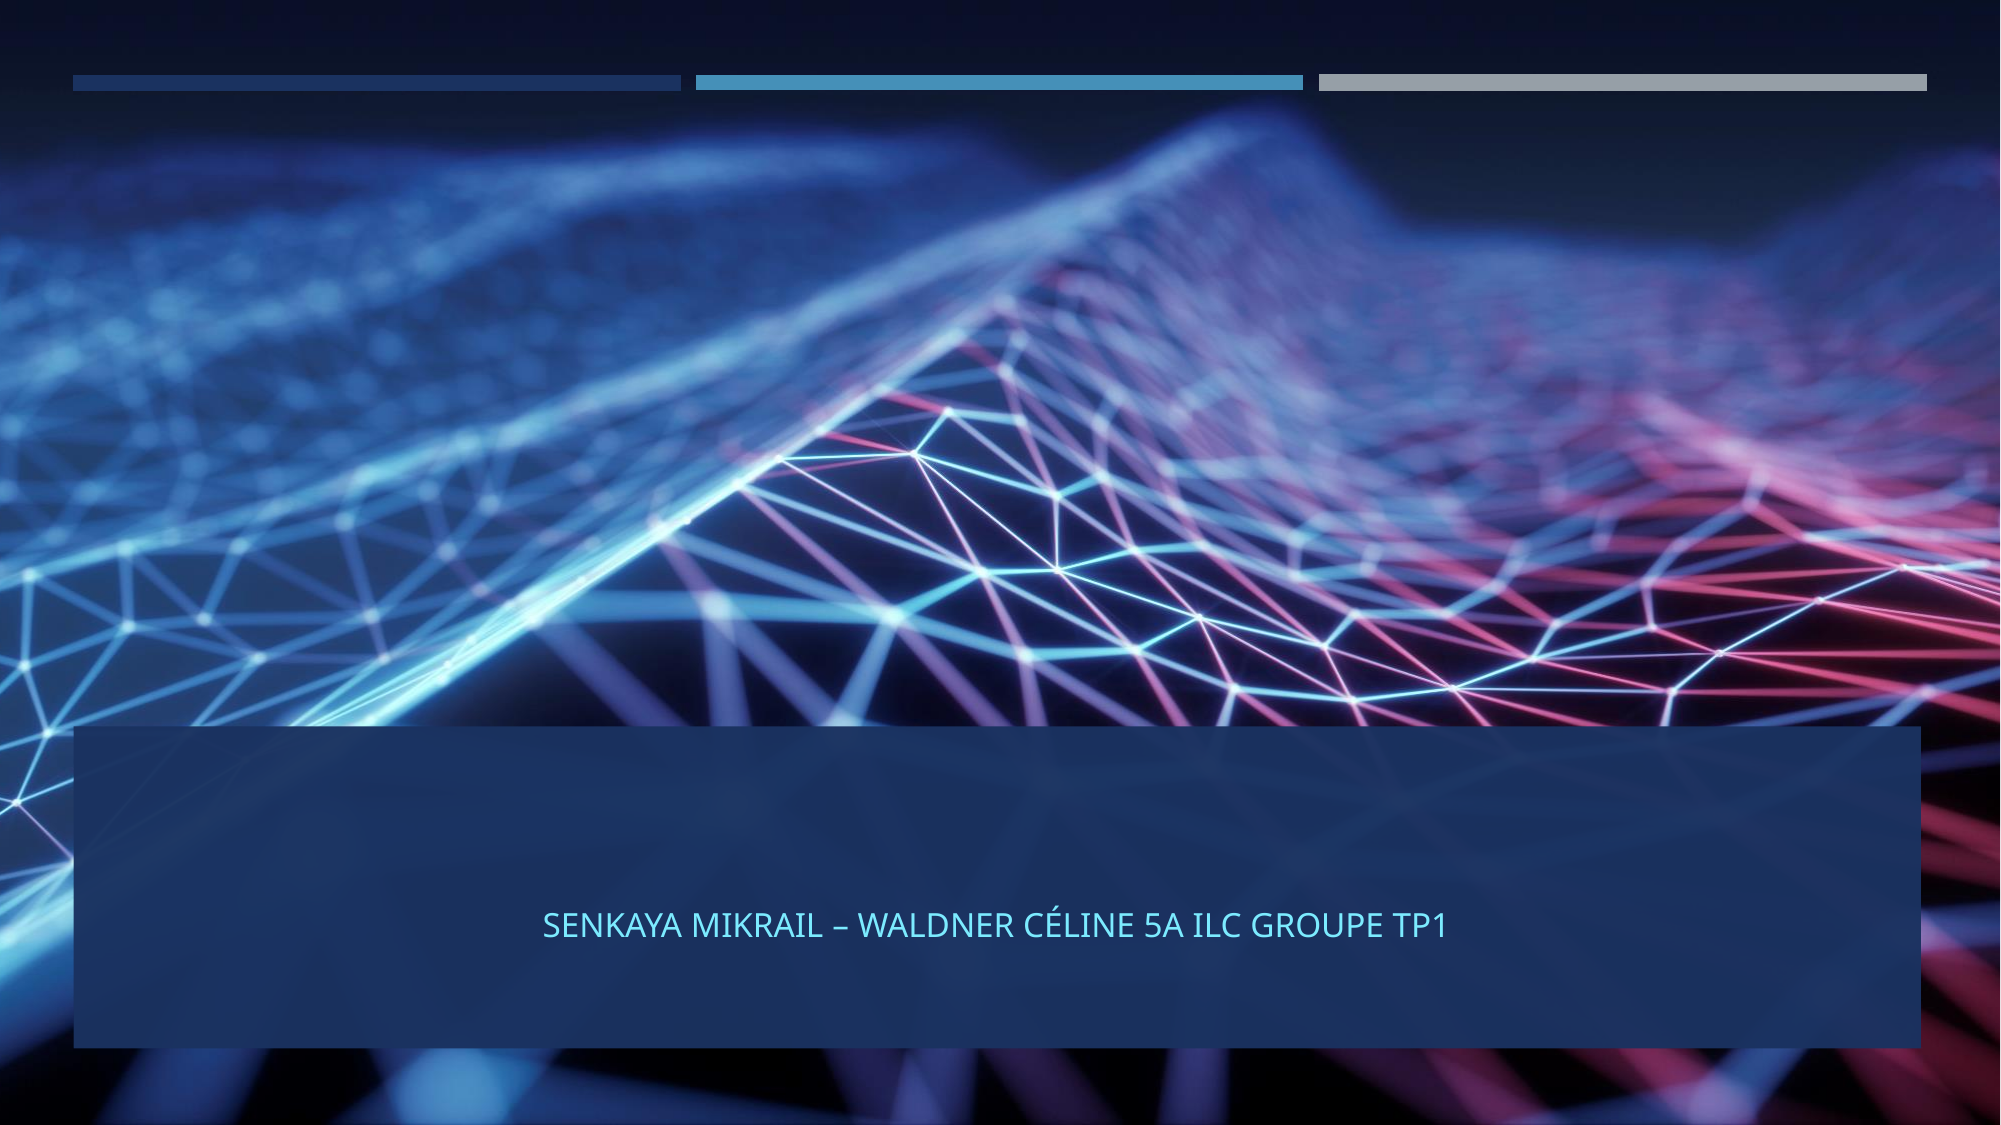

# Systèmes Intelligents Avancé
Senkaya Mikrail – Waldner céline 5a ilc groupe tp1